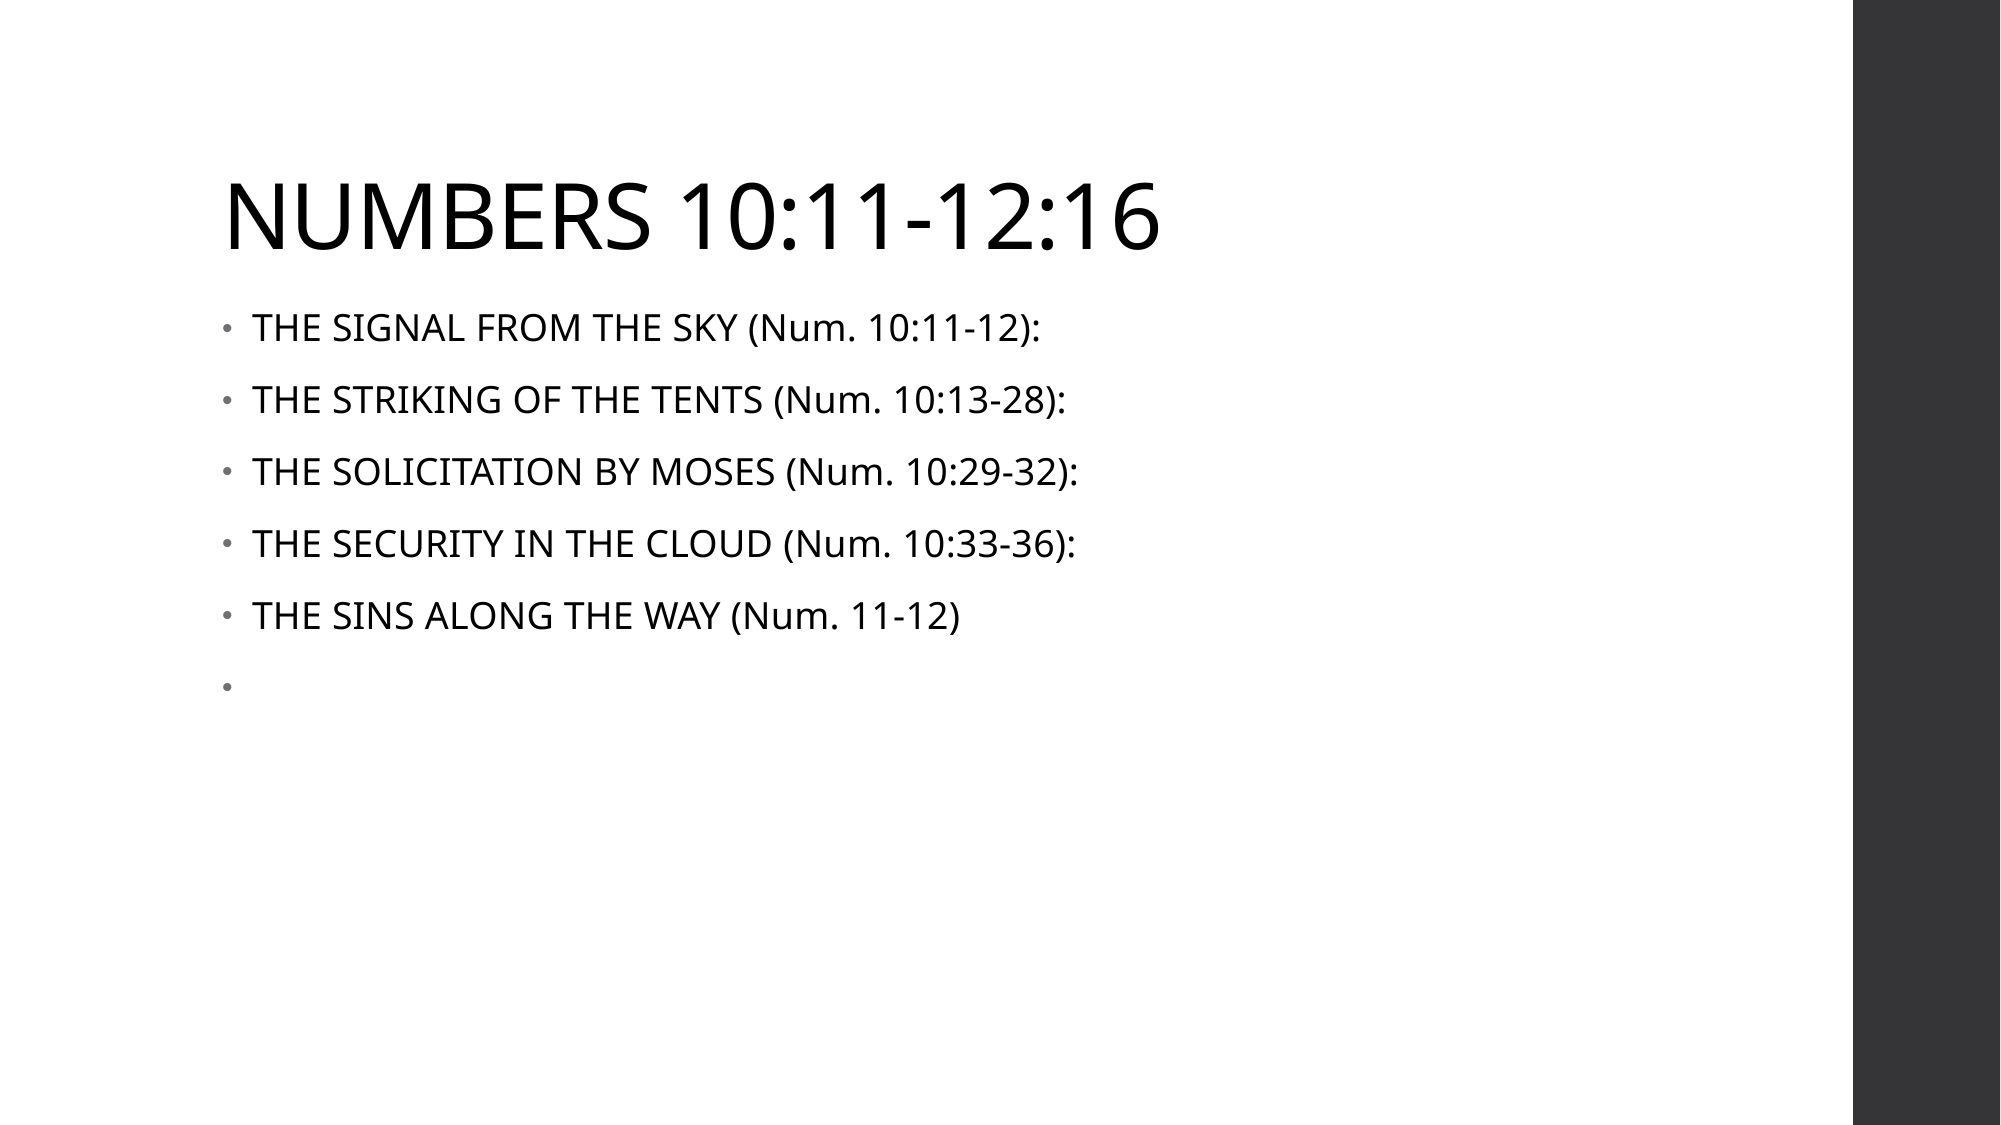

# NUMBERS 10:11-12:16
THE SIGNAL FROM THE SKY (Num. 10:11-12):
THE STRIKING OF THE TENTS (Num. 10:13-28):
THE SOLICITATION BY MOSES (Num. 10:29-32):
THE SECURITY IN THE CLOUD (Num. 10:33-36):
THE SINS ALONG THE WAY (Num. 11-12)